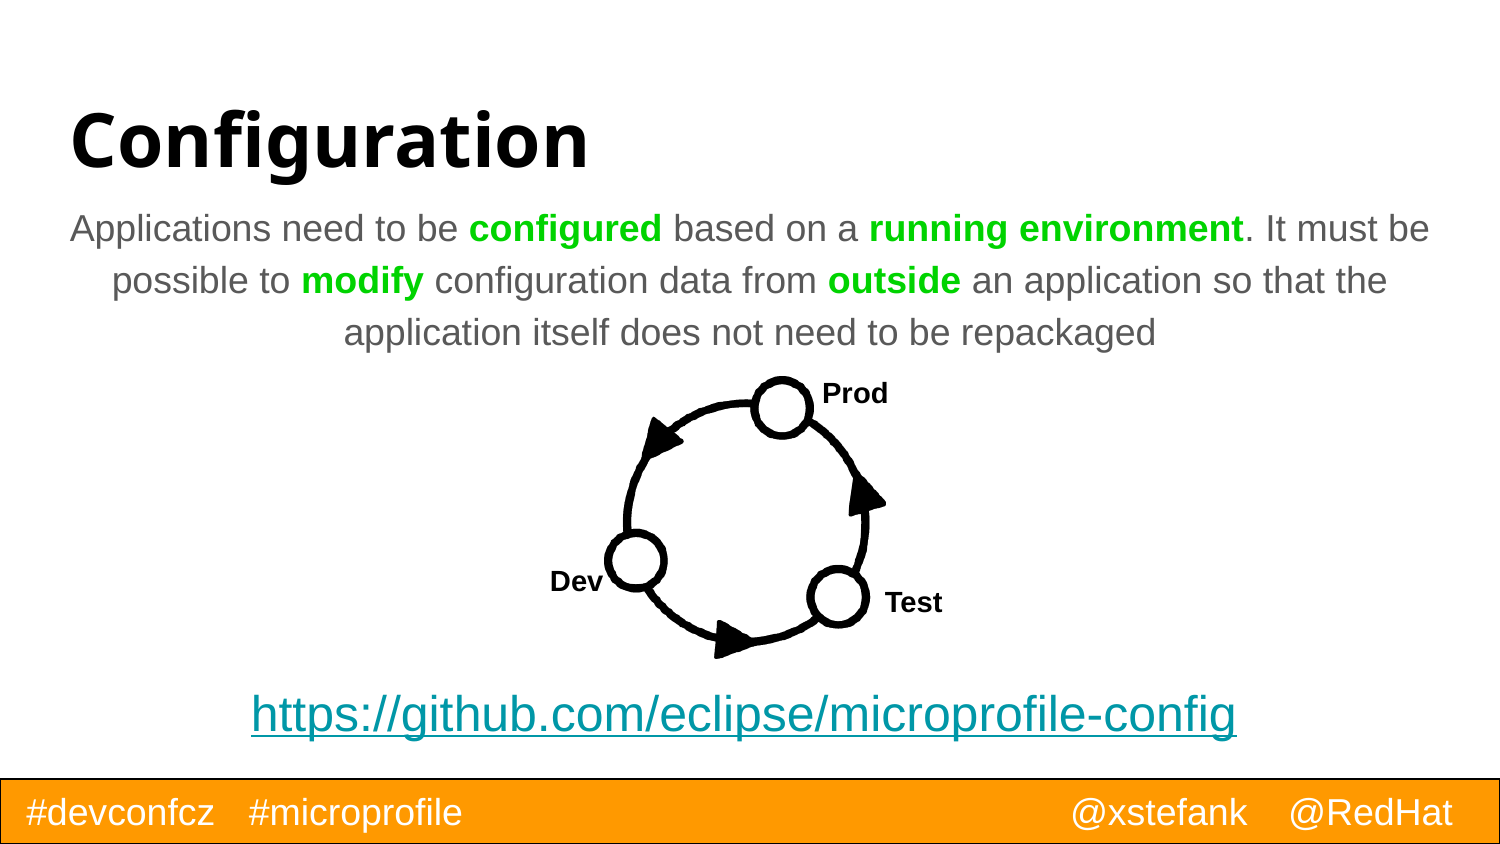

# Configuration
Applications need to be configured based on a running environment. It must be possible to modify configuration data from outside an application so that the application itself does not need to be repackaged
Prod
Dev
Test
https://github.com/eclipse/microprofile-config